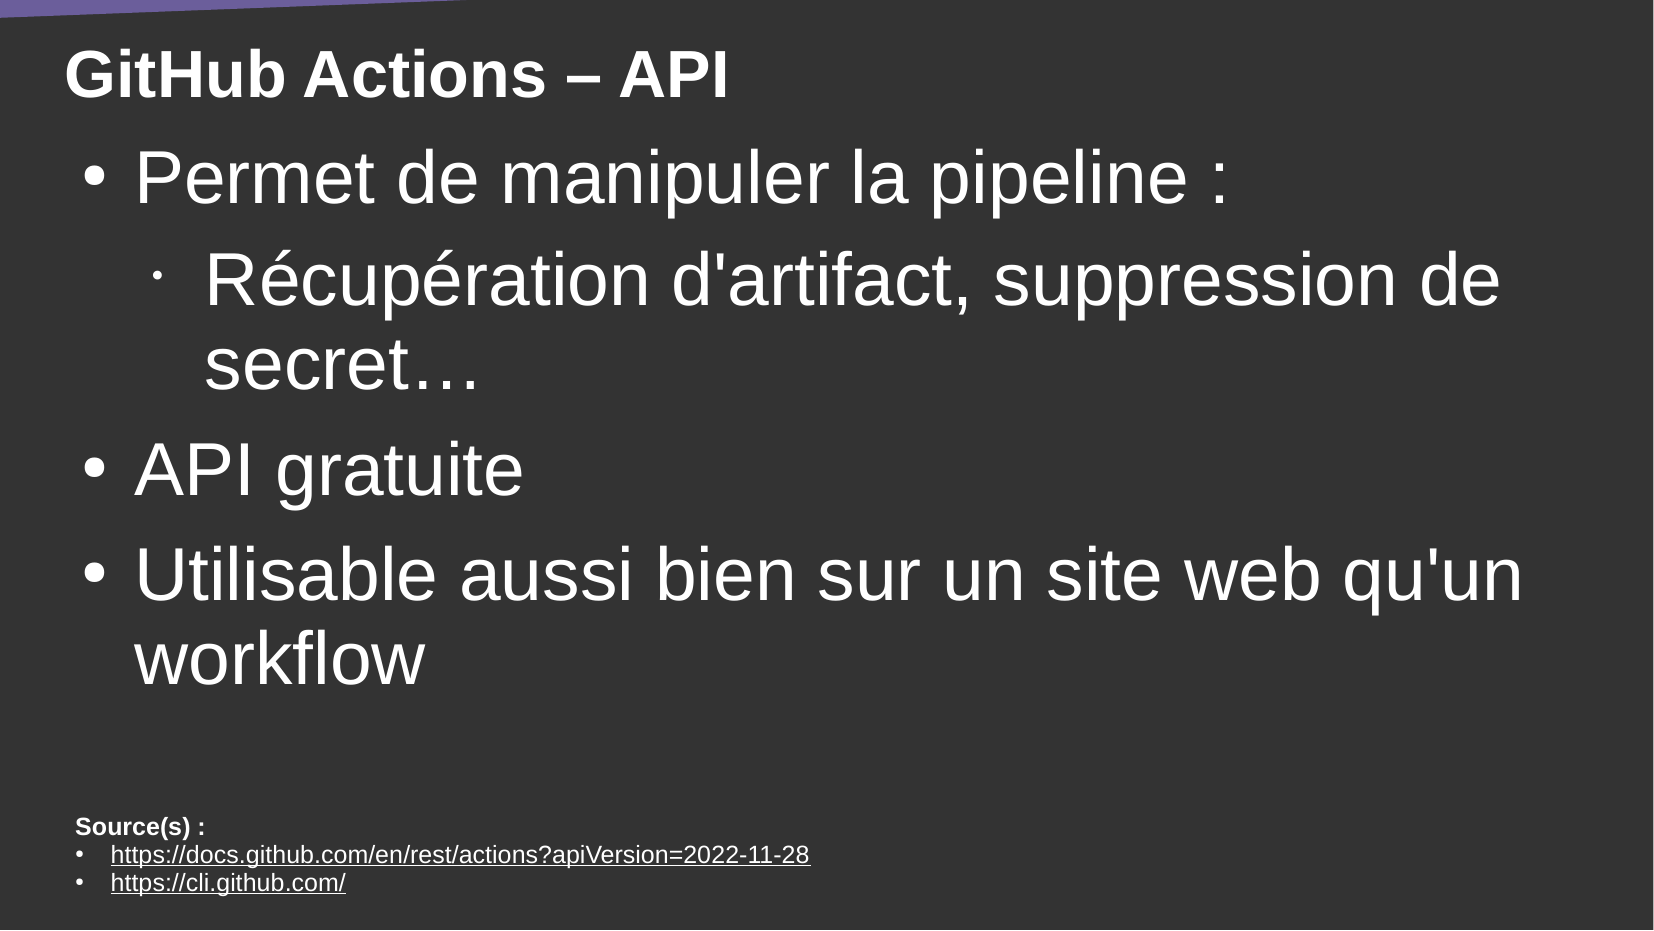

# GitHub Actions – API
Permet de manipuler la pipeline :
Récupération d'artifact, suppression de secret…
API gratuite
Utilisable aussi bien sur un site web qu'un workflow
Source(s) :
https://docs.github.com/en/rest/actions?apiVersion=2022-11-28
https://cli.github.com/